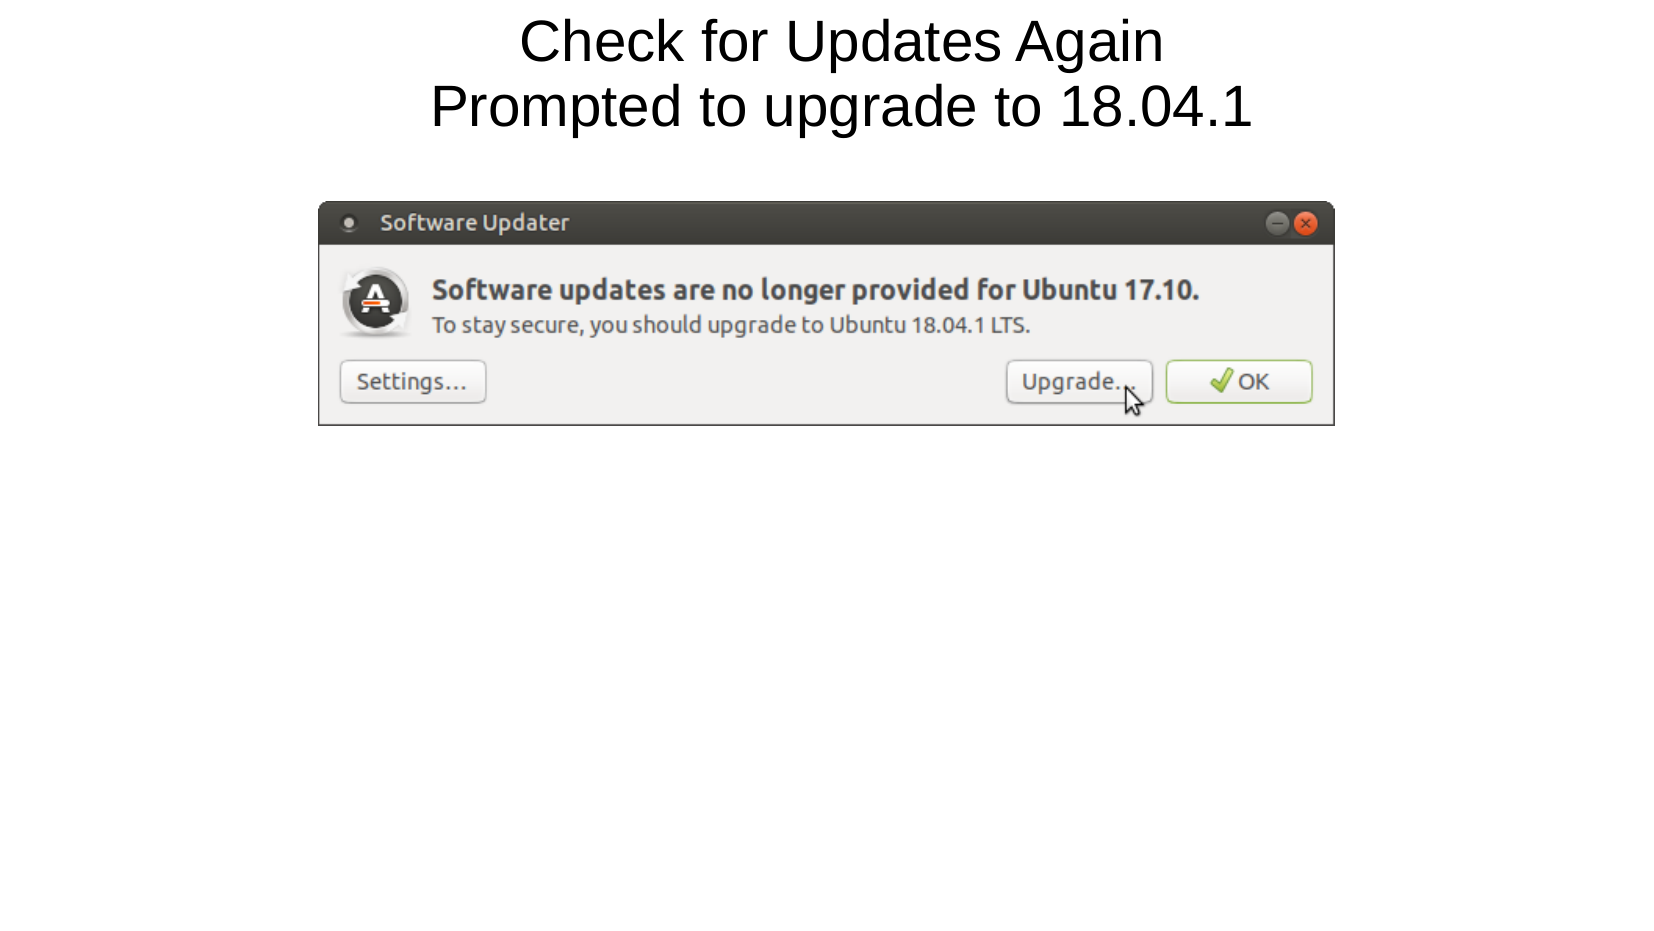

# Check for Updates Again Prompted to upgrade to 18.04.1